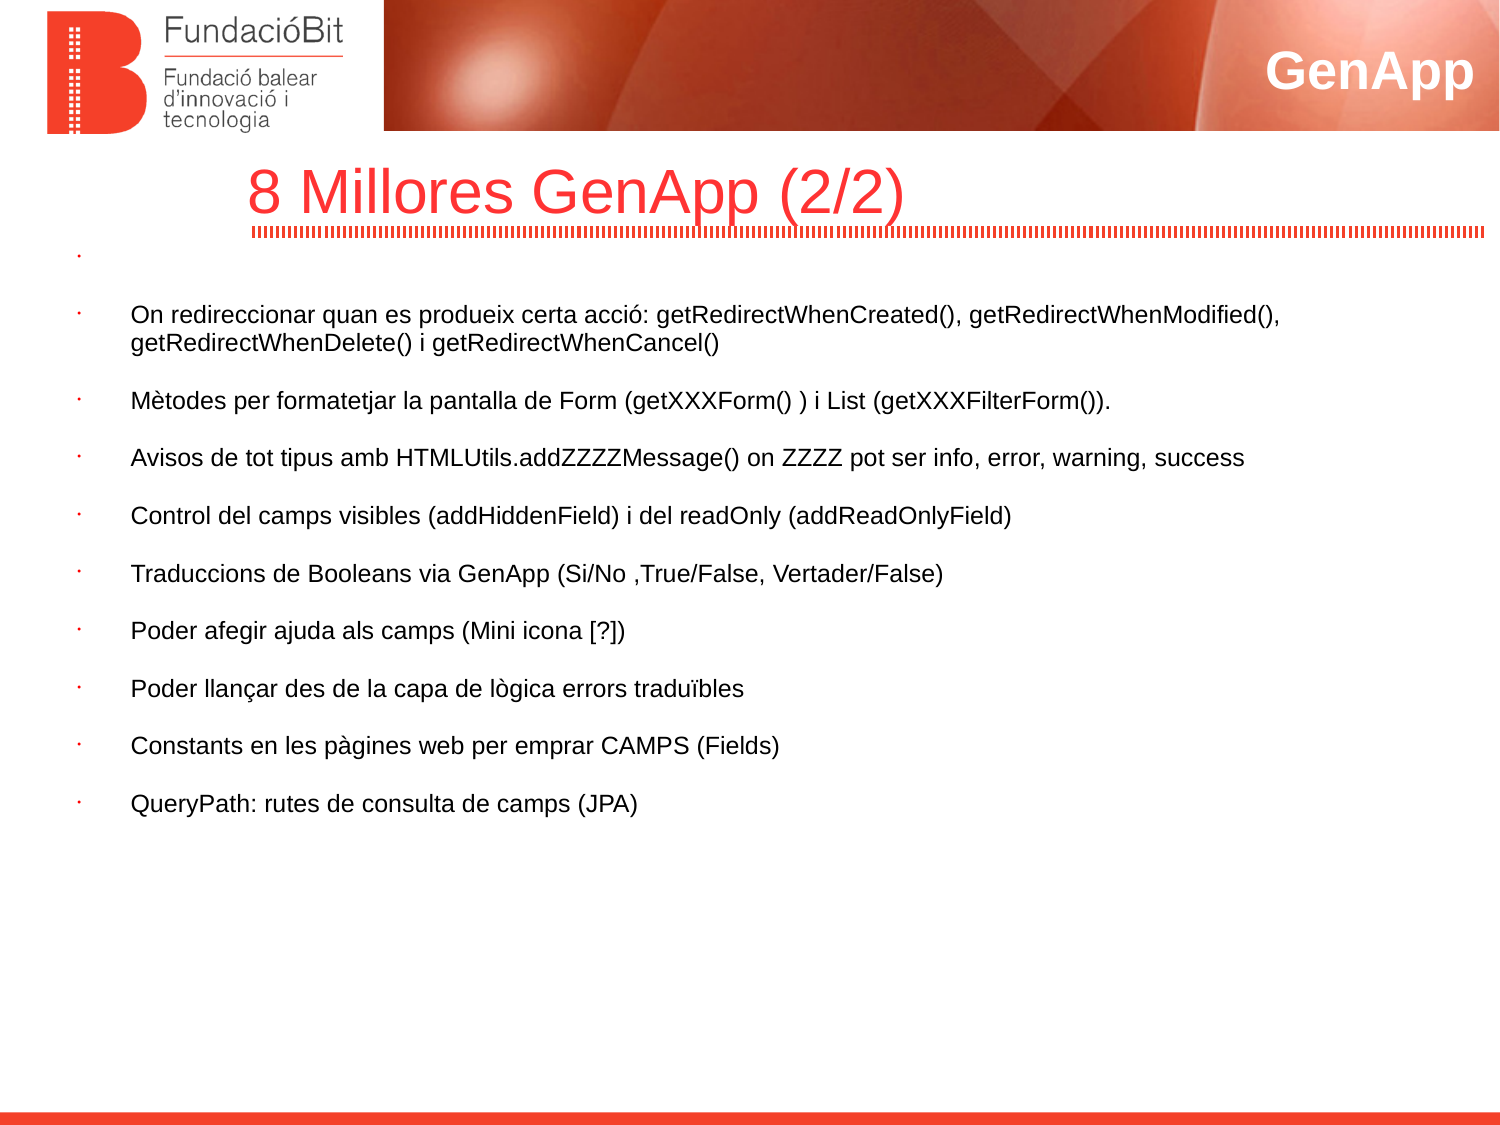

# GenApp
 8 Millores GenApp (2/2)
On redireccionar quan es produeix certa acció: getRedirectWhenCreated(), getRedirectWhenModified(), getRedirectWhenDelete() i getRedirectWhenCancel()
Mètodes per formatetjar la pantalla de Form (getXXXForm() ) i List (getXXXFilterForm()).
Avisos de tot tipus amb HTMLUtils.addZZZZMessage() on ZZZZ pot ser info, error, warning, success
Control del camps visibles (addHiddenField) i del readOnly (addReadOnlyField)
Traduccions de Booleans via GenApp (Si/No ,True/False, Vertader/False)
Poder afegir ajuda als camps (Mini icona [?])
Poder llançar des de la capa de lògica errors traduïbles
Constants en les pàgines web per emprar CAMPS (Fields)
QueryPath: rutes de consulta de camps (JPA)